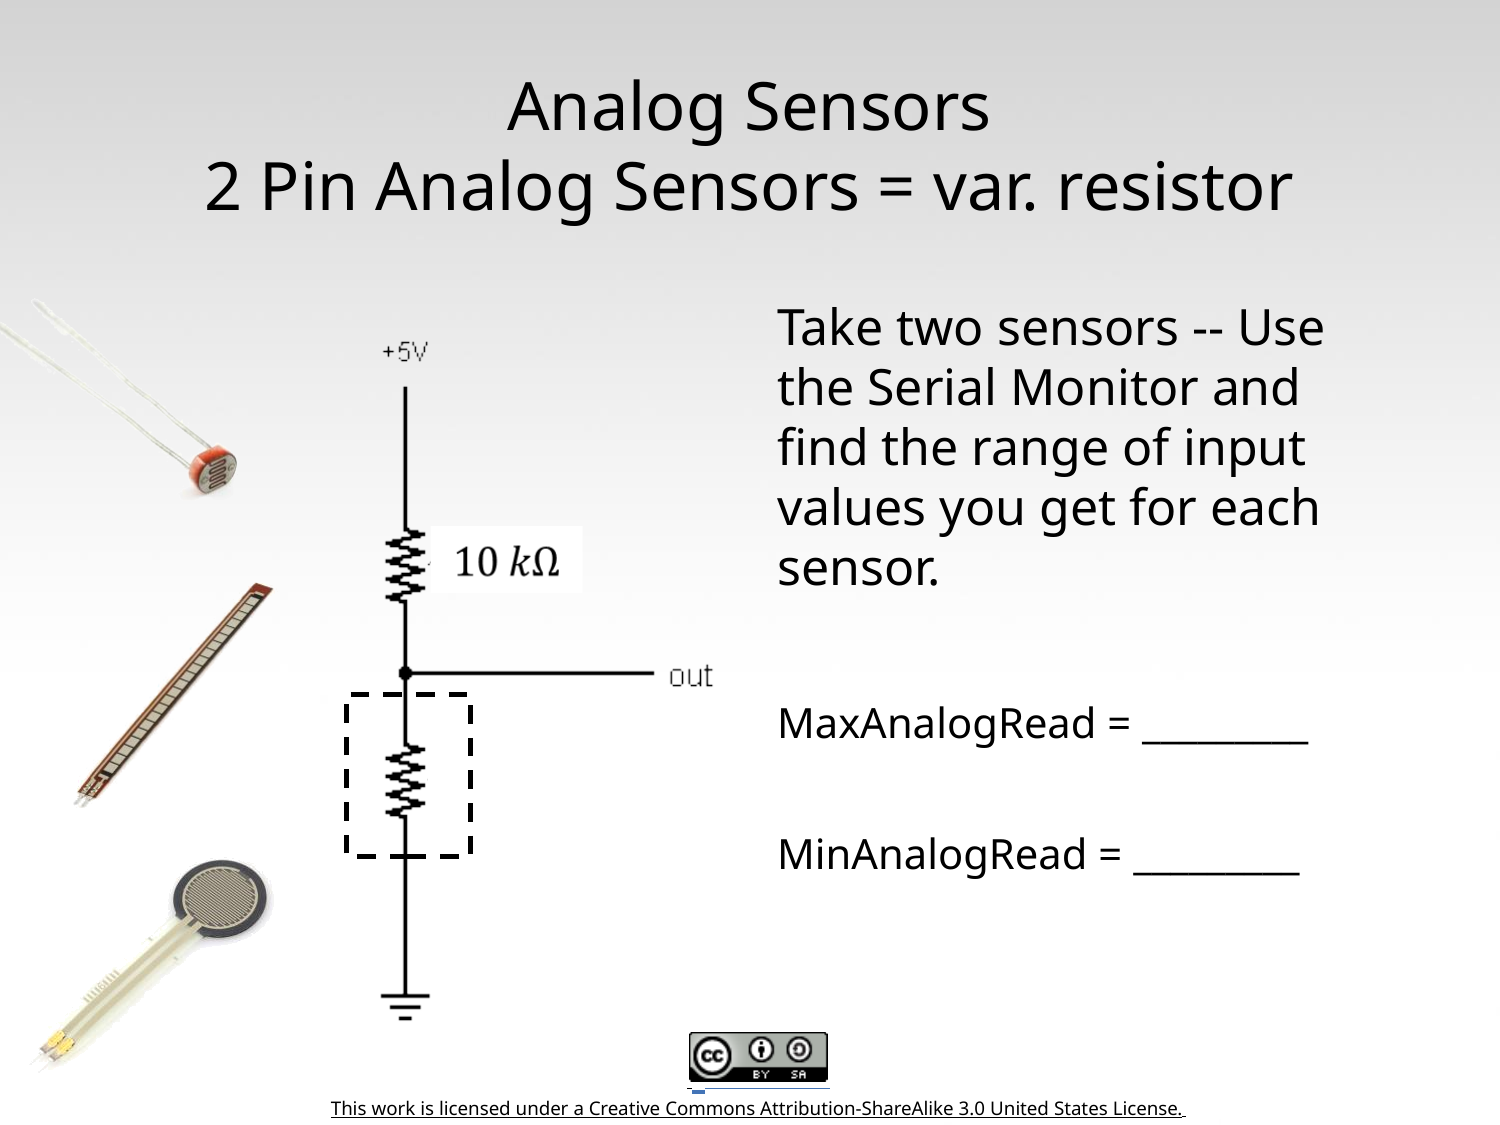

# Analog Sensors 2 Pin Analog Sensors = var. resistor
Take two sensors -- Use the Serial Monitor and find the range of input values you get for each sensor.
MaxAnalogRead = _________
MinAnalogRead = _________